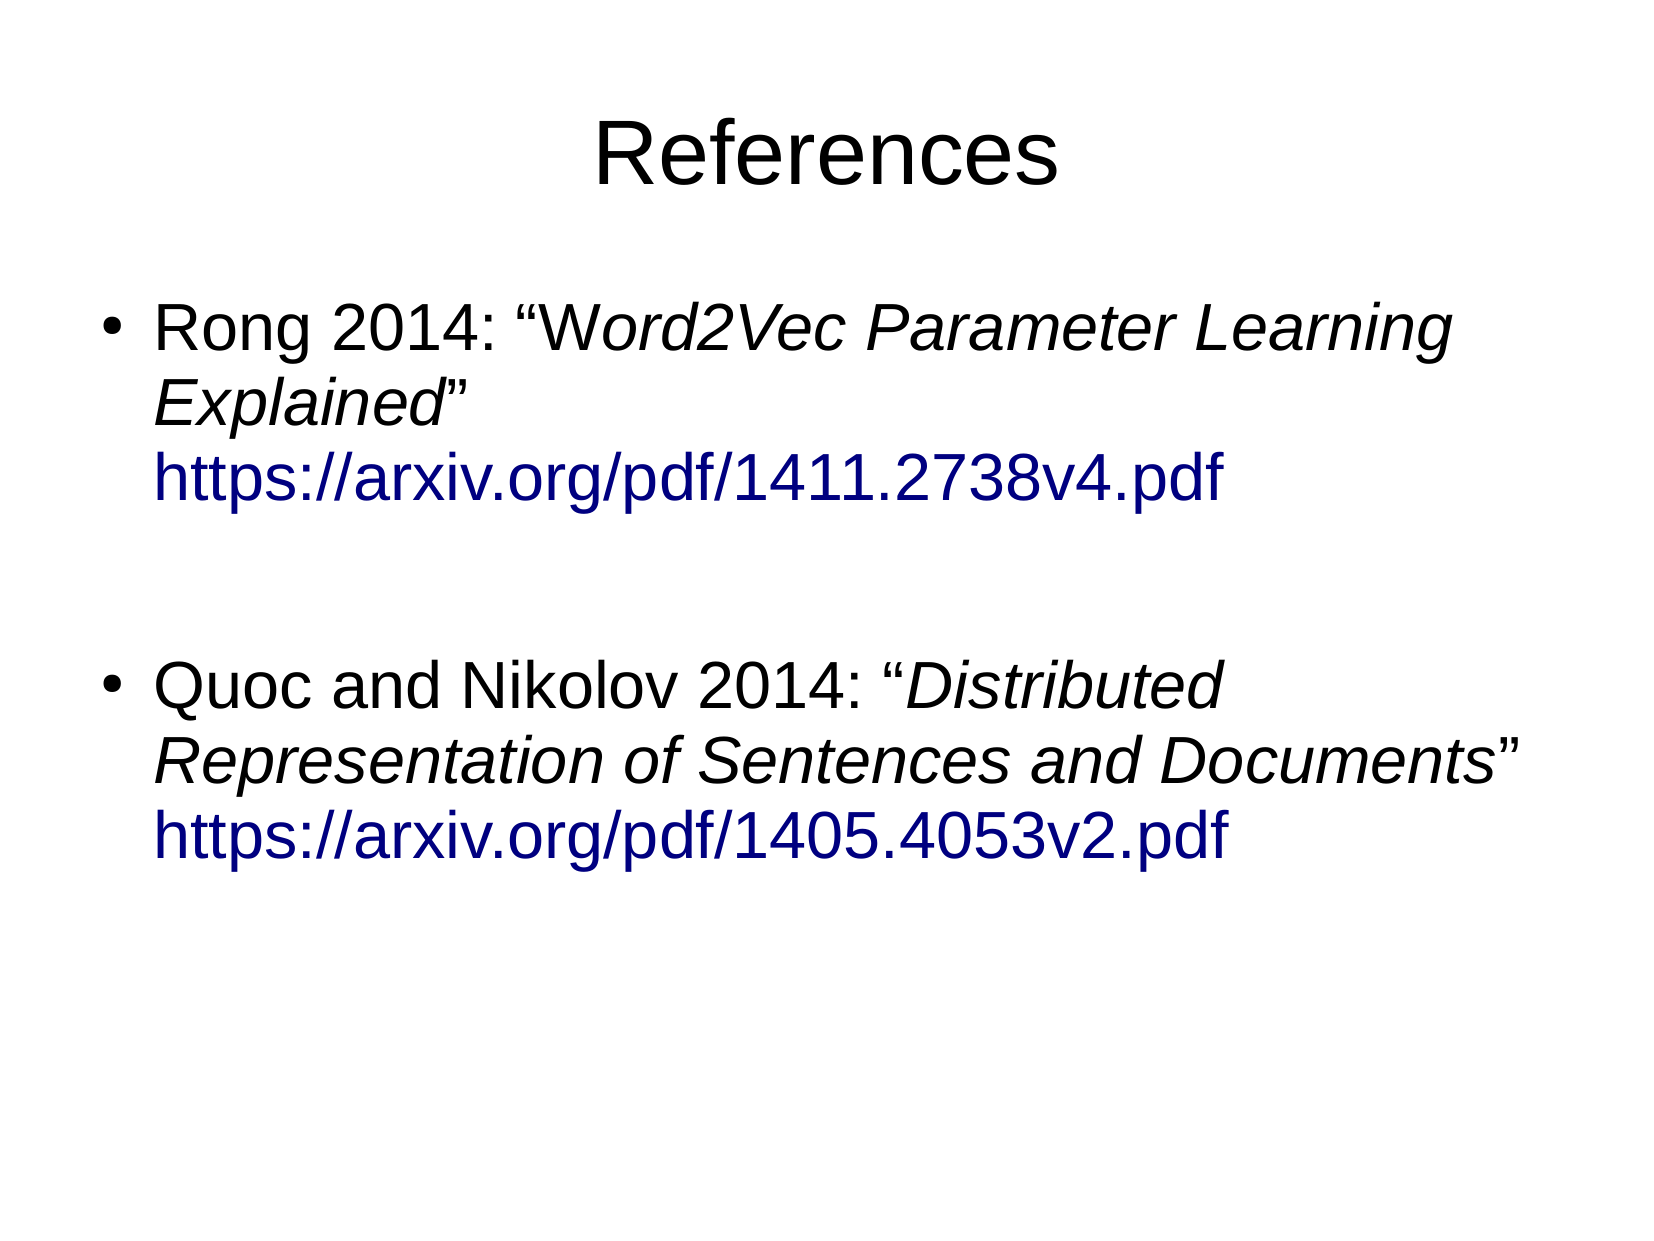

# References
Rong 2014: “Word2Vec Parameter Learning Explained”
https://arxiv.org/pdf/1411.2738v4.pdf
Quoc and Nikolov 2014: “Distributed Representation of Sentences and Documents”
https://arxiv.org/pdf/1405.4053v2.pdf